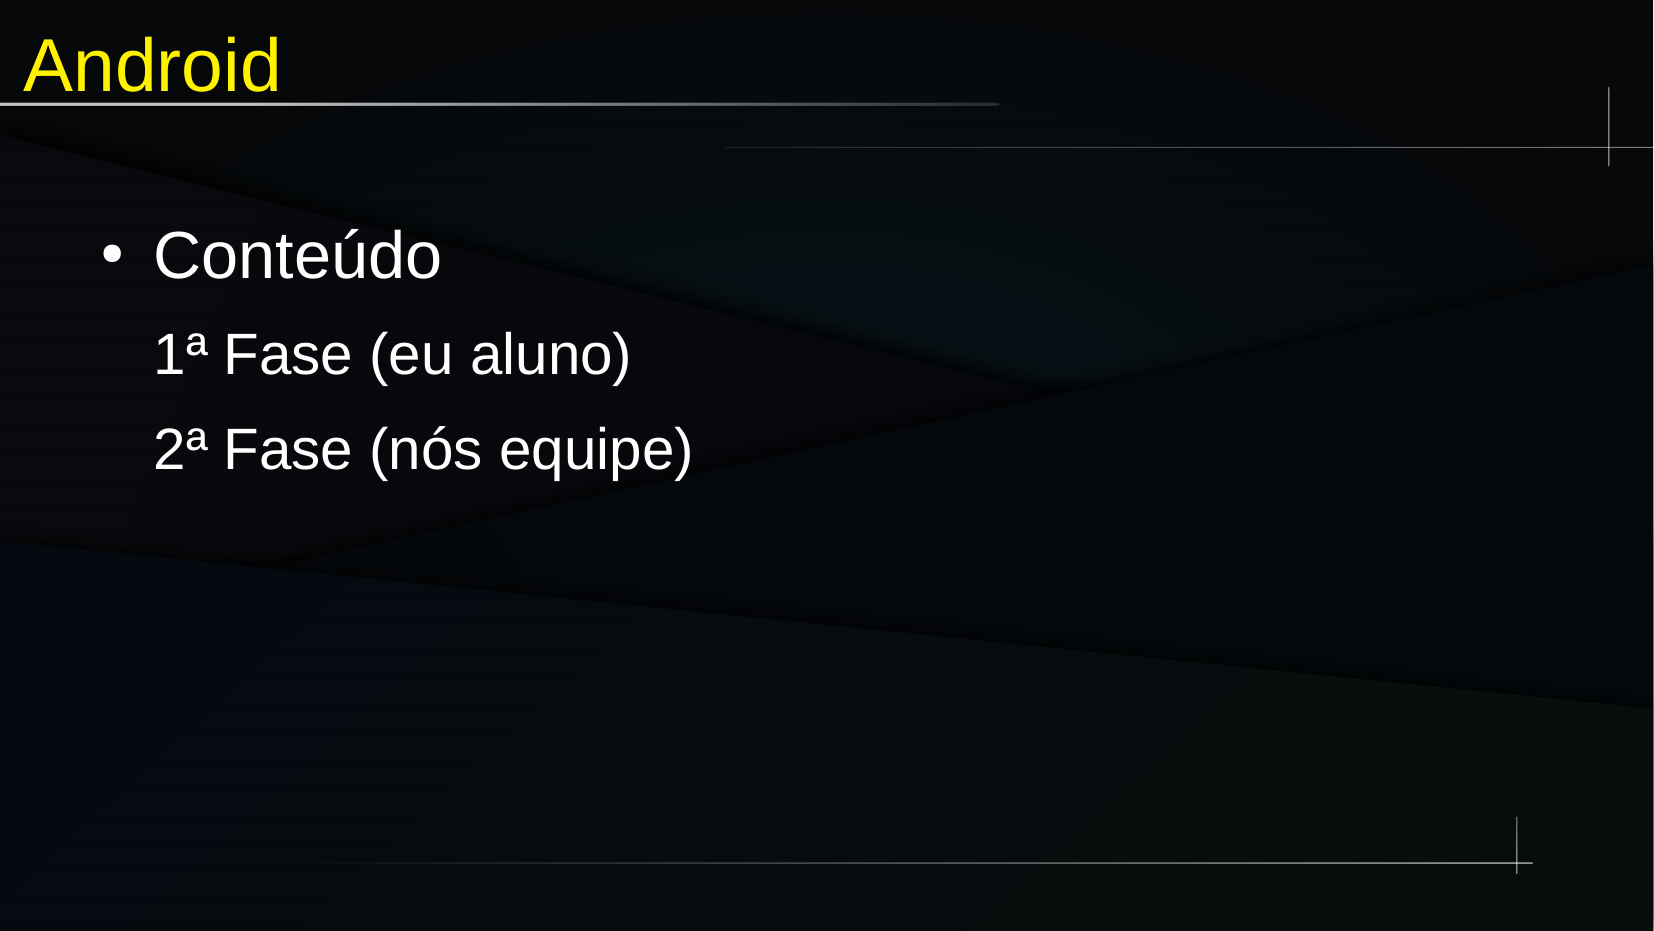

# Android
Conteúdo
1ª Fase (eu aluno)
2ª Fase (nós equipe)